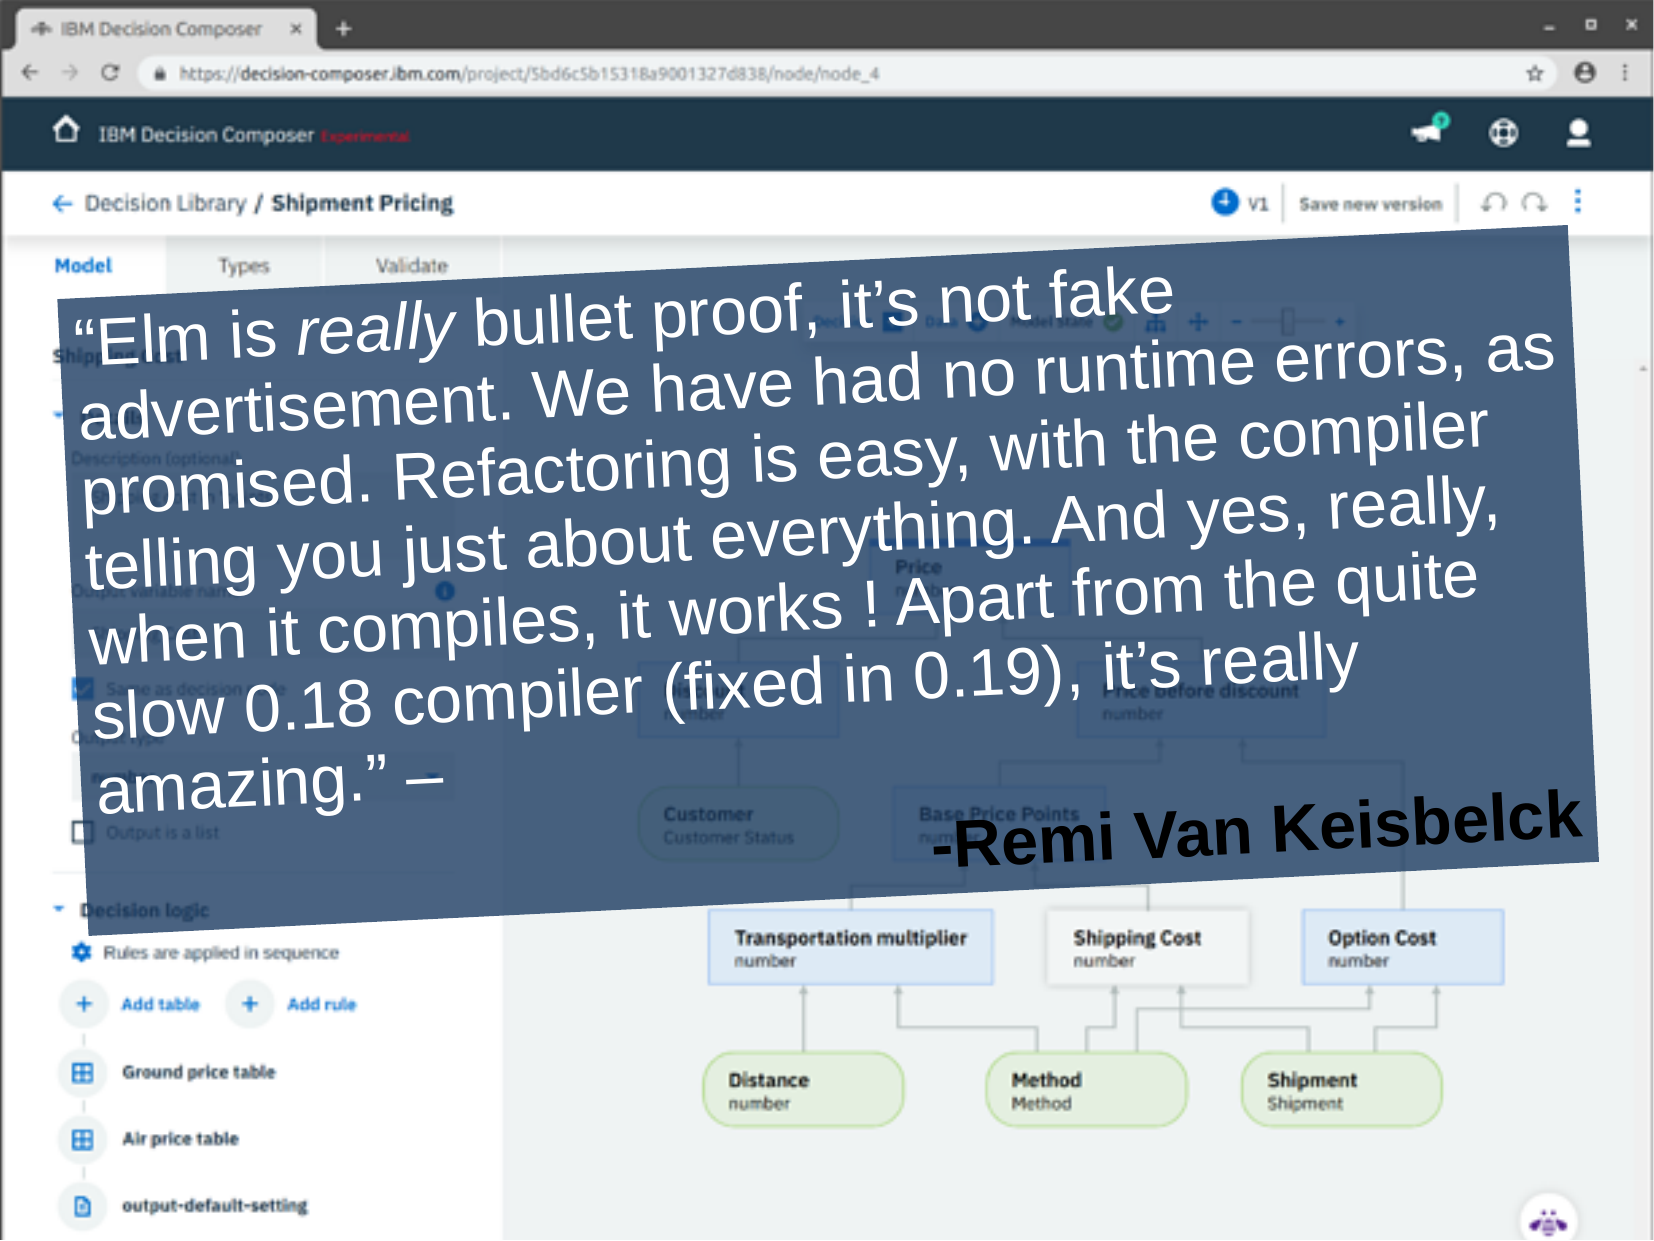

“Elm is really bullet proof, it’s not fake advertisement. We have had no runtime errors, as promised. Refactoring is easy, with the compiler telling you just about everything. And yes, really, when it compiles, it works ! Apart from the quite slow 0.18 compiler (fixed in 0.19), it’s really amazing.” –
-Remi Van Keisbelck